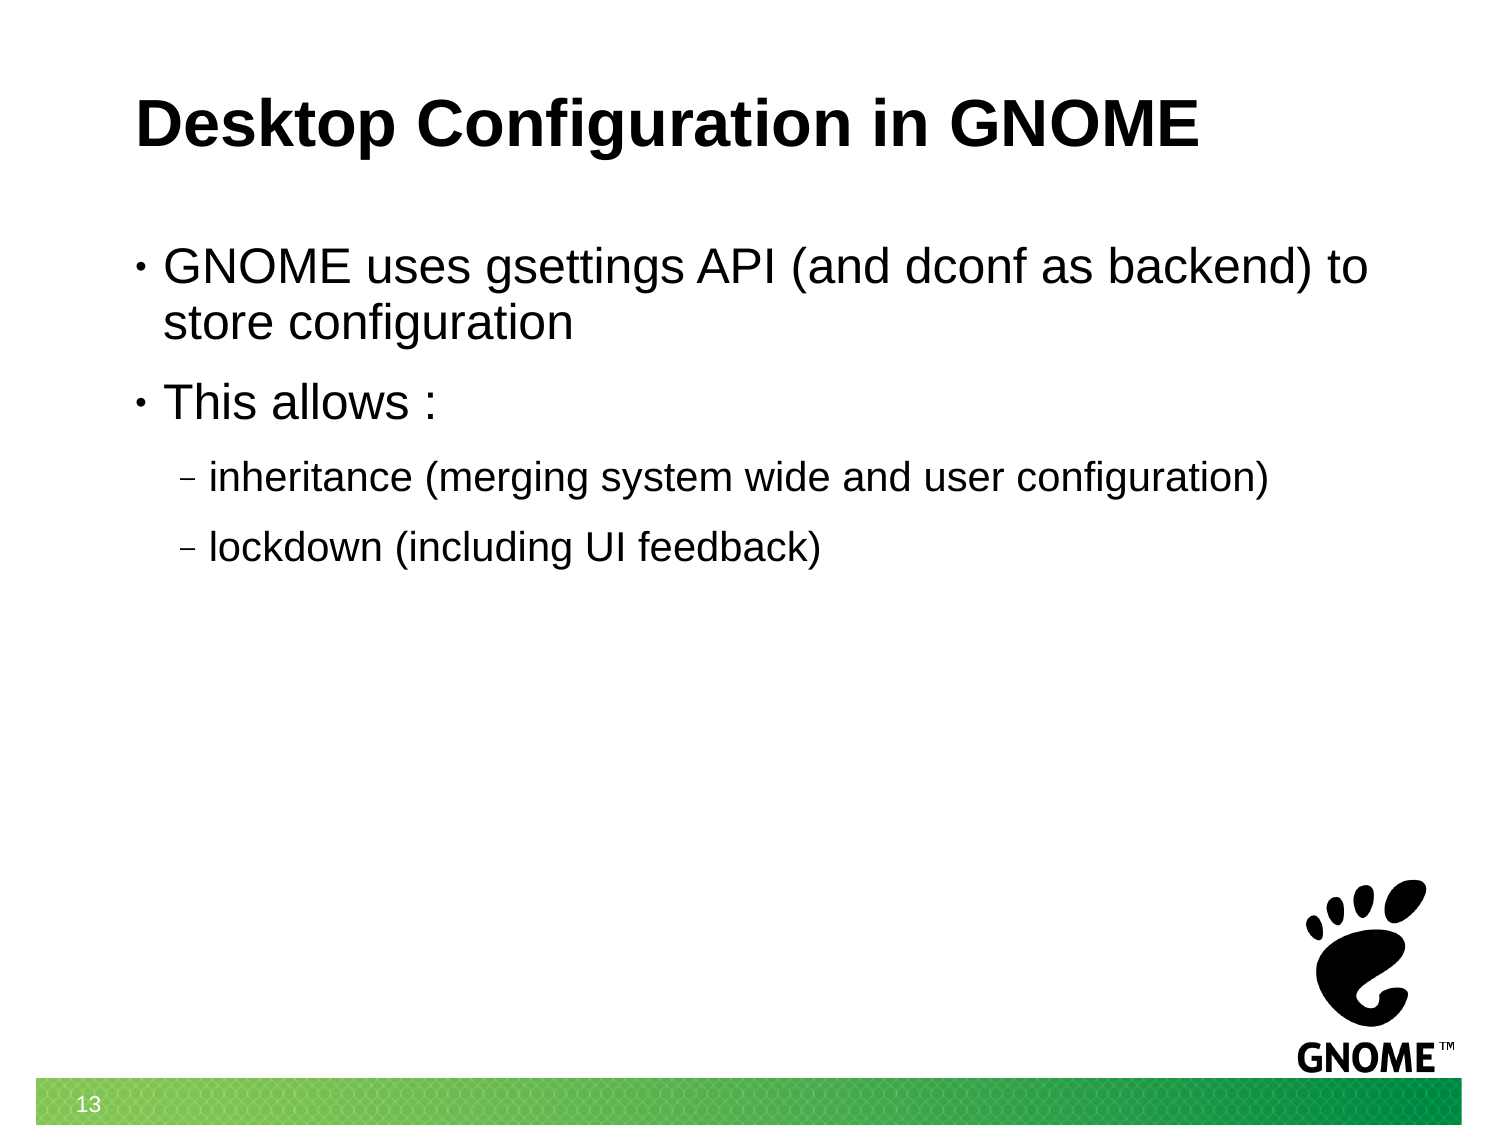

# Desktop Configuration in GNOME
GNOME uses gsettings API (and dconf as backend) to store configuration
This allows :
inheritance (merging system wide and user configuration)
lockdown (including UI feedback)